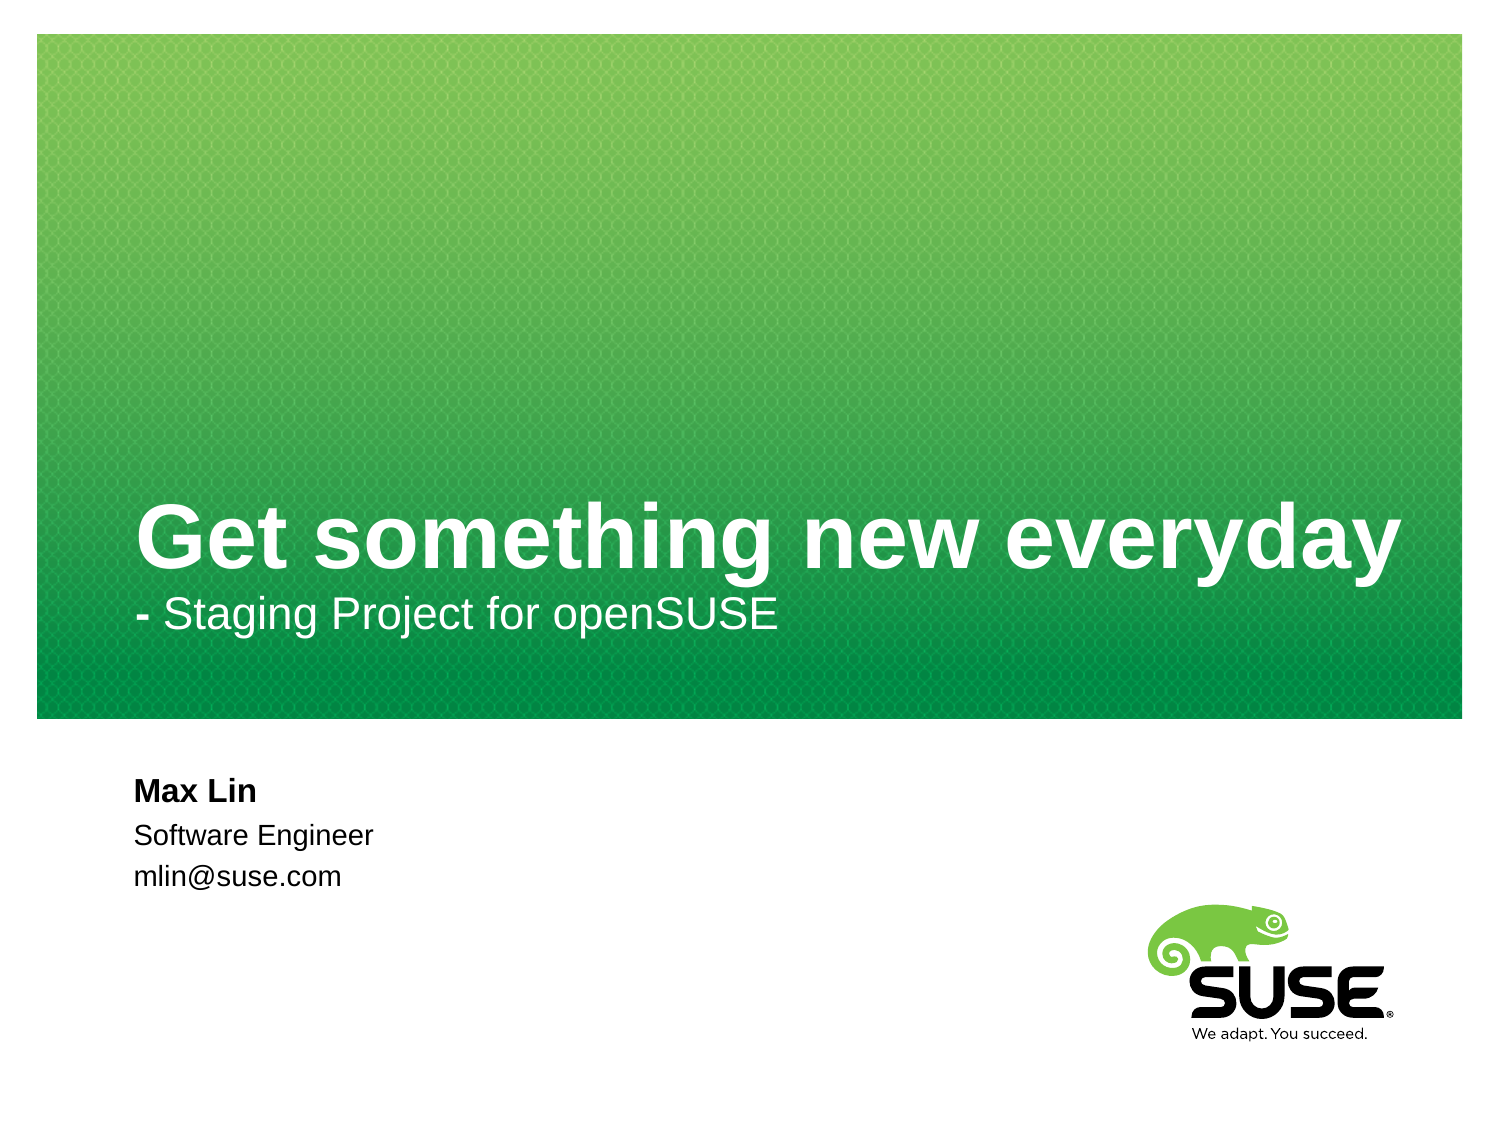

# Get something new everyday - Staging Project for openSUSE
Max Lin
Software Engineer
mlin@suse.com